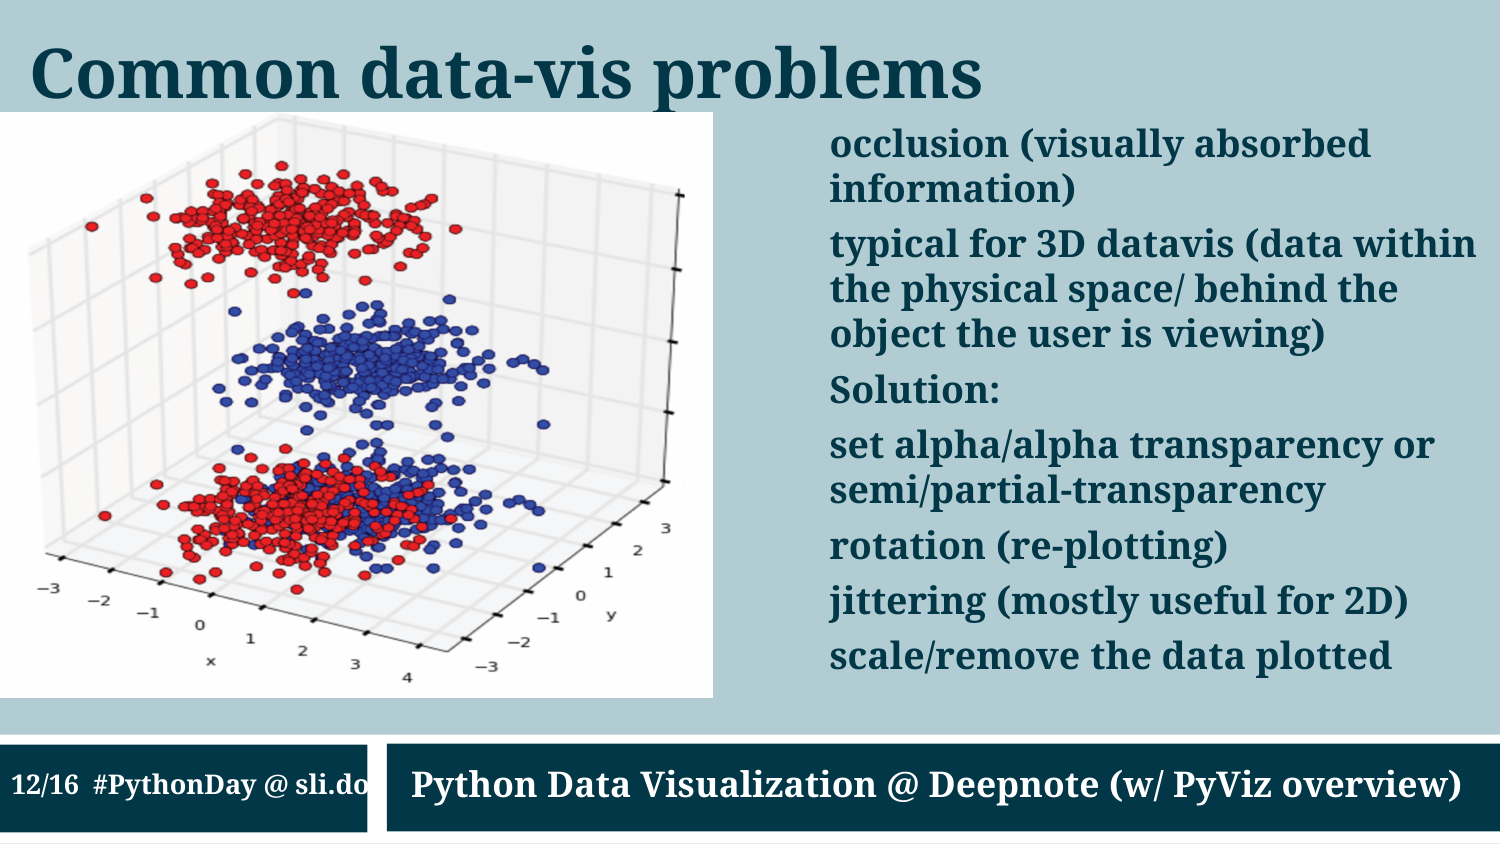

Common data-vis problems (overplotting)
occlusion (visually absorbed information)
typical for 3D datavis (data within the physical space/ behind the object the user is viewing)
Solution:
set alpha/alpha transparency or semi/partial-transparency
rotation (re-plotting)
jittering (mostly useful for 2D)
scale/remove the data plotted
Python Data Visualization @ Deepnote (w/ PyViz overview)
12/16 #PythonDay @ sli.do